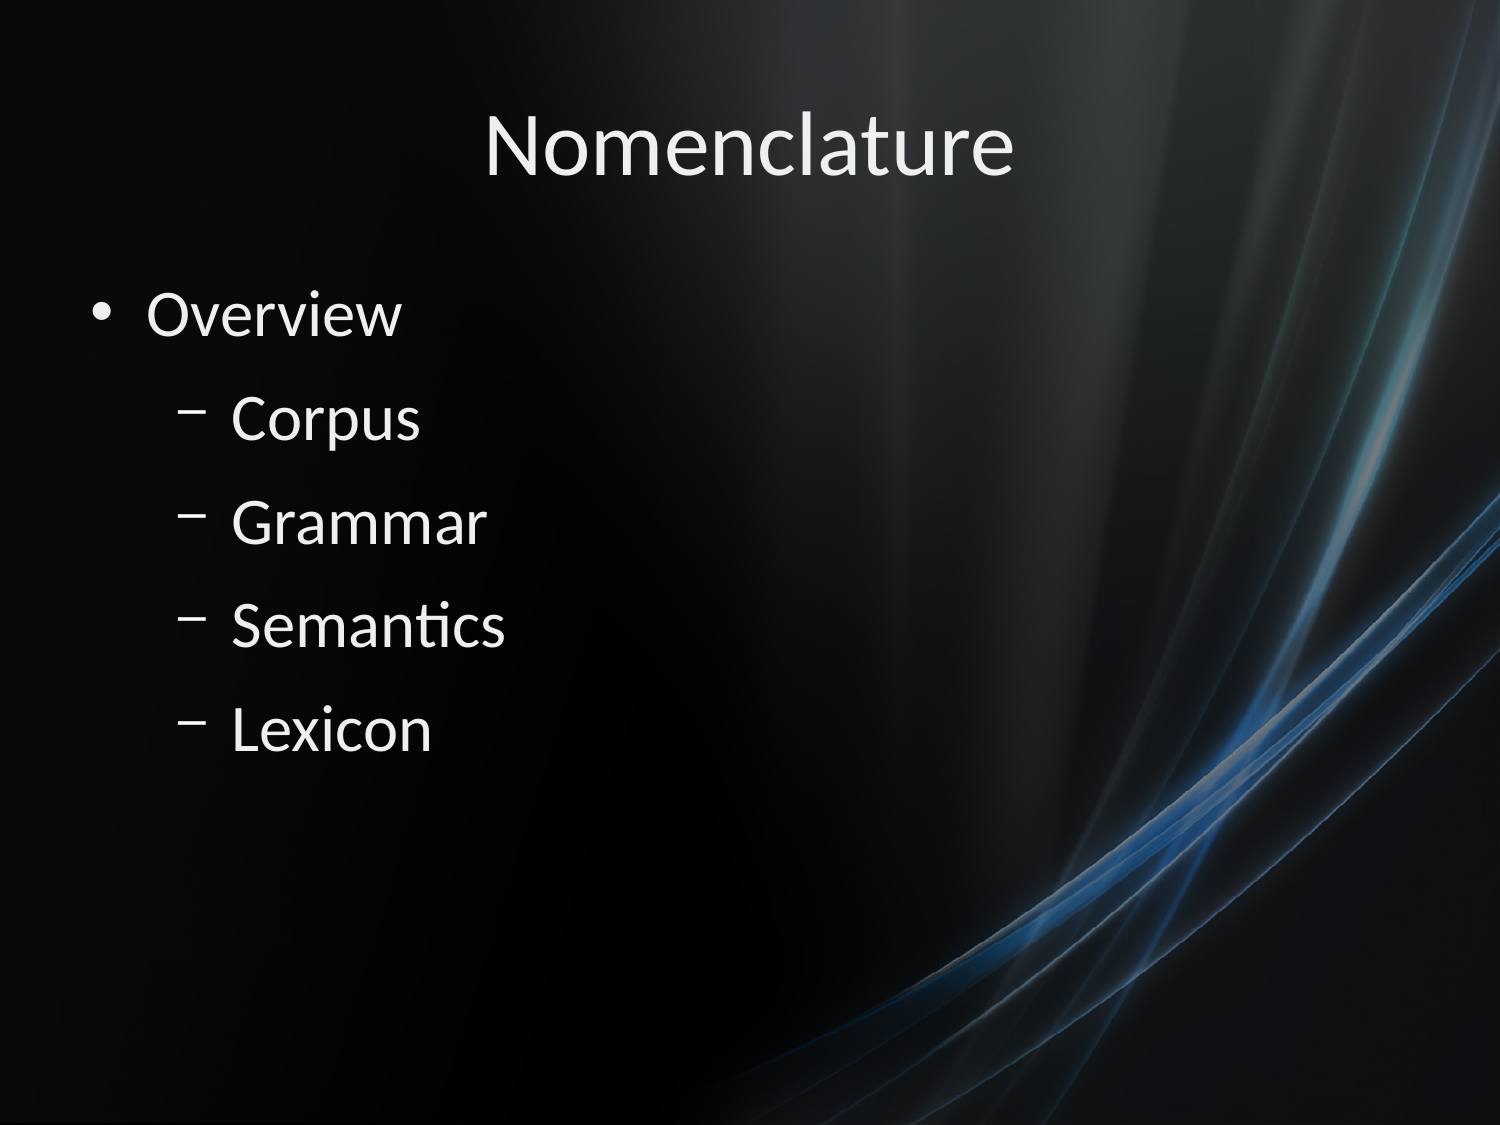

# Nomenclature
Overview
Corpus
Grammar
Semantics
Lexicon